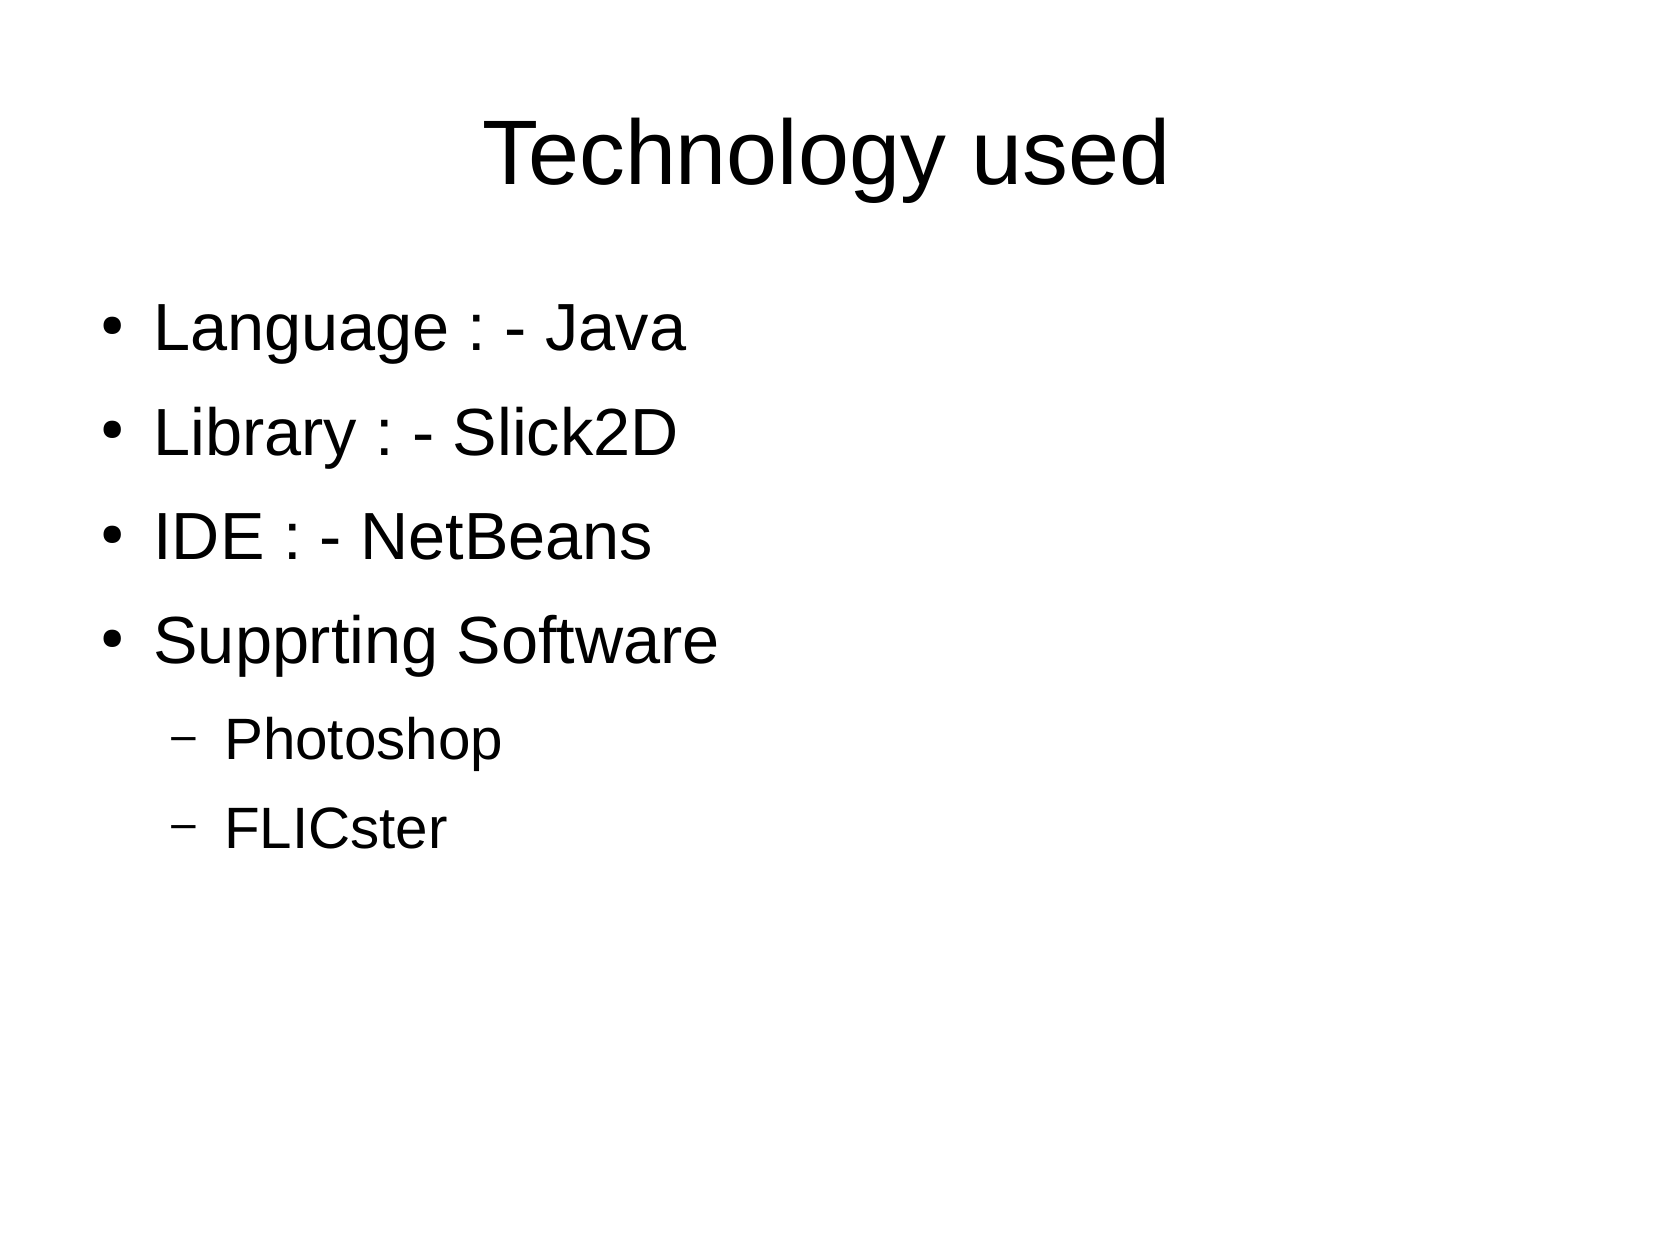

# Technology used
Language : - Java
Library : - Slick2D
IDE : - NetBeans
Supprting Software
Photoshop
FLICster